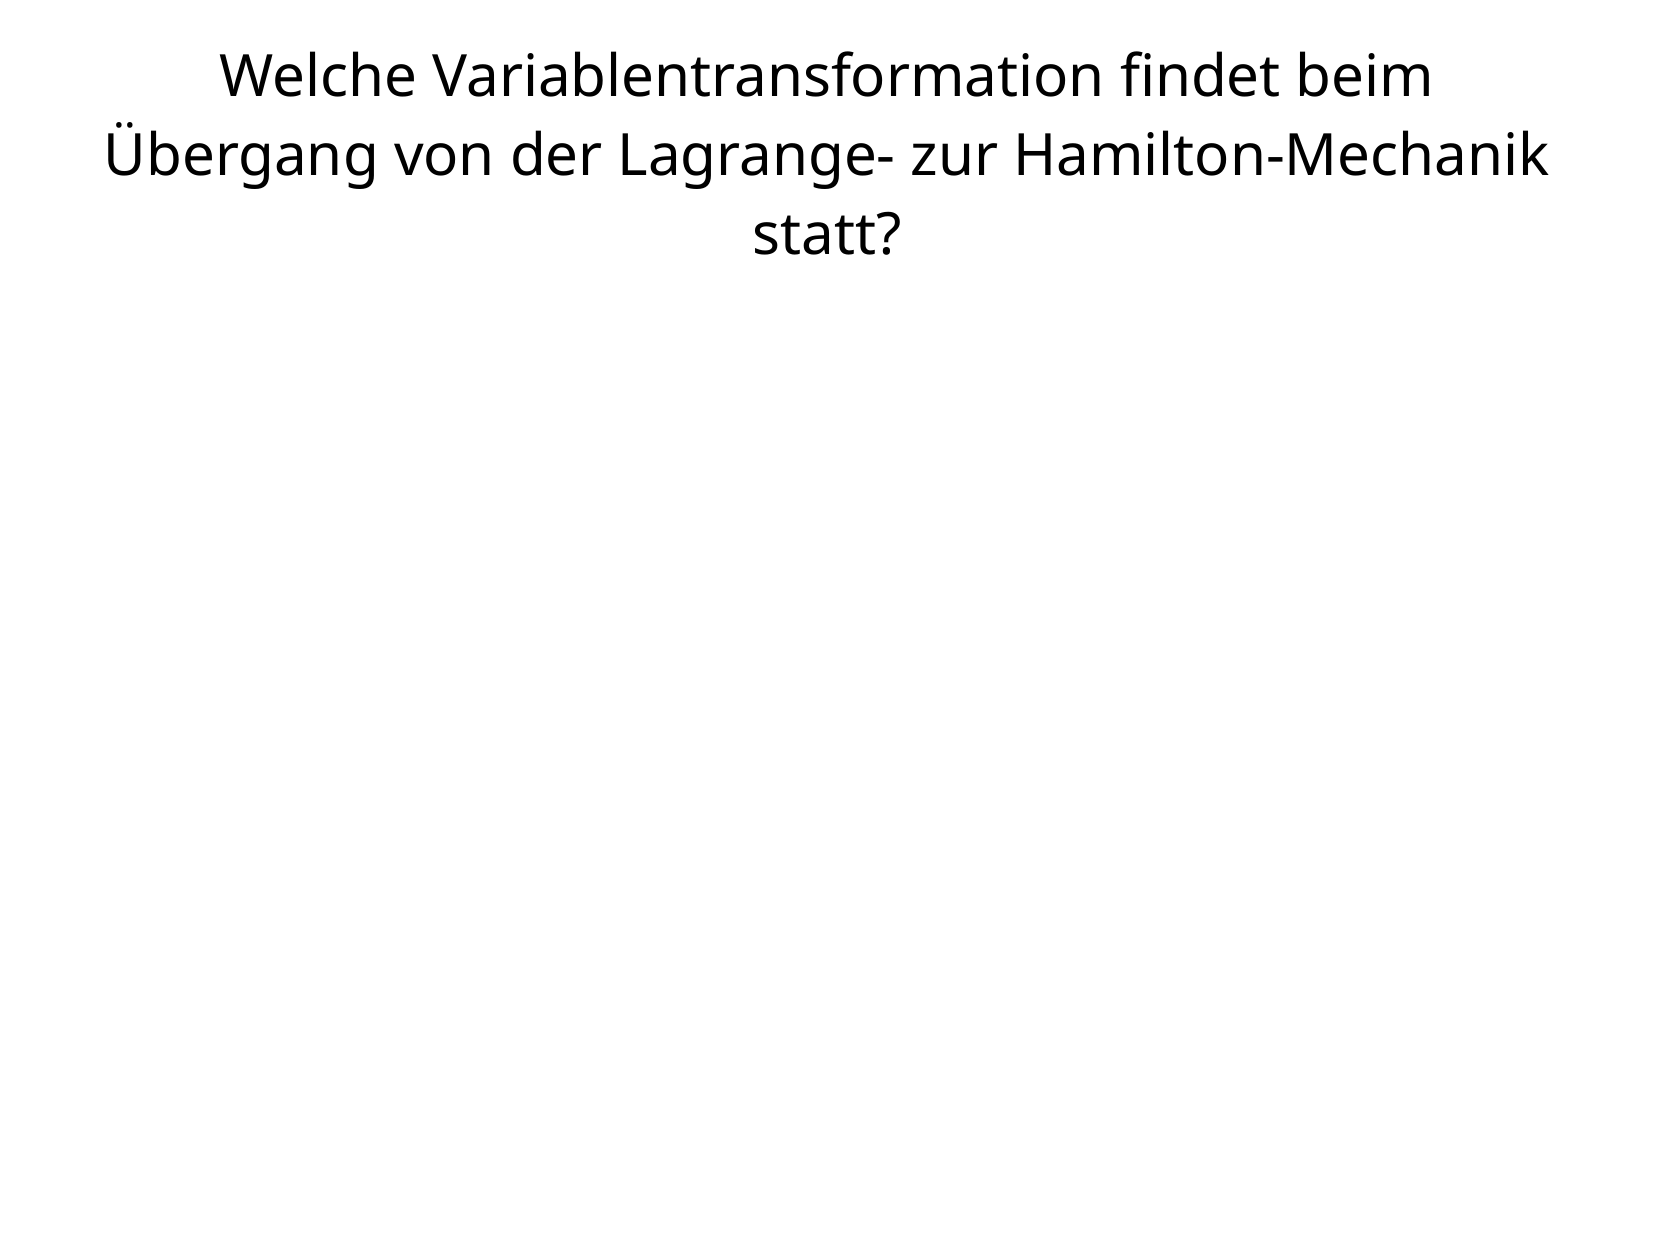

# Welche Variablentransformation findet beim Übergang von der Lagrange- zur Hamilton-Mechanik statt?